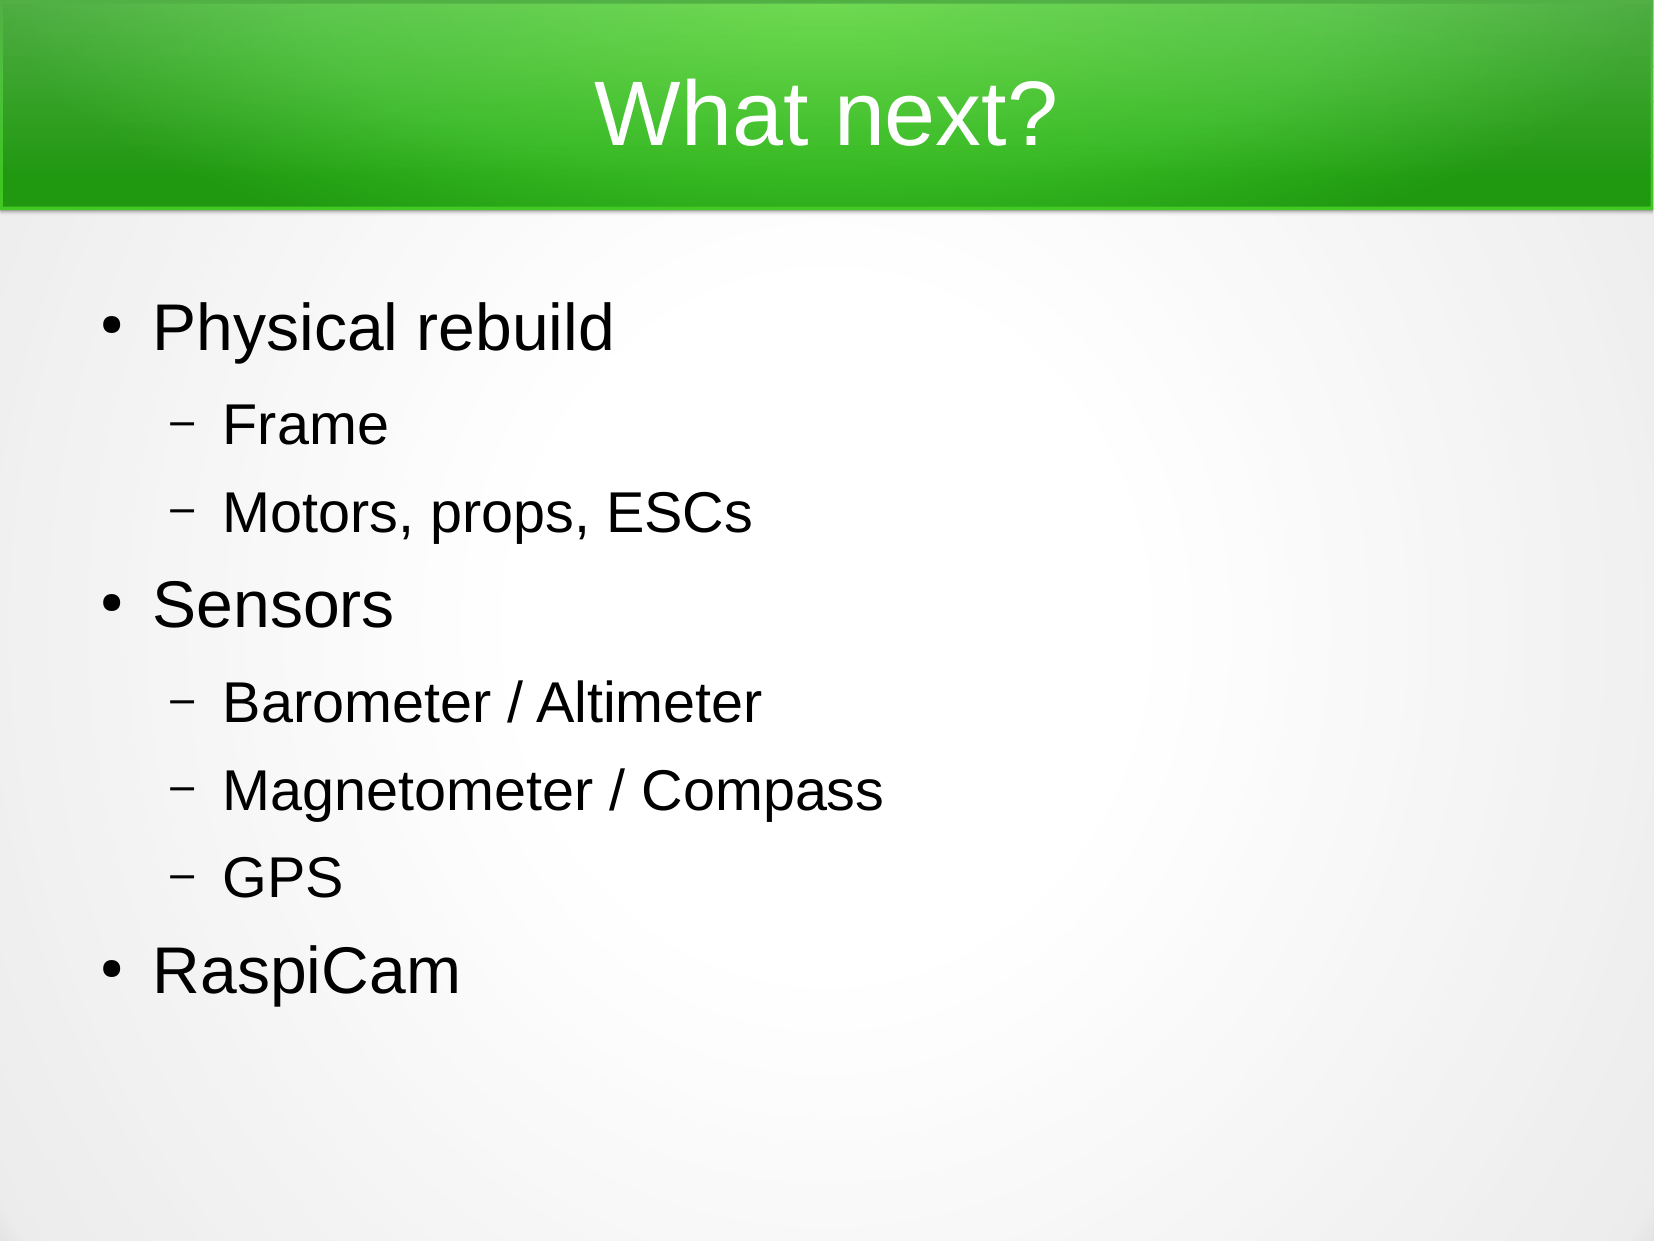

# What next?
Physical rebuild
Frame
Motors, props, ESCs
Sensors
Barometer / Altimeter
Magnetometer / Compass
GPS
RaspiCam